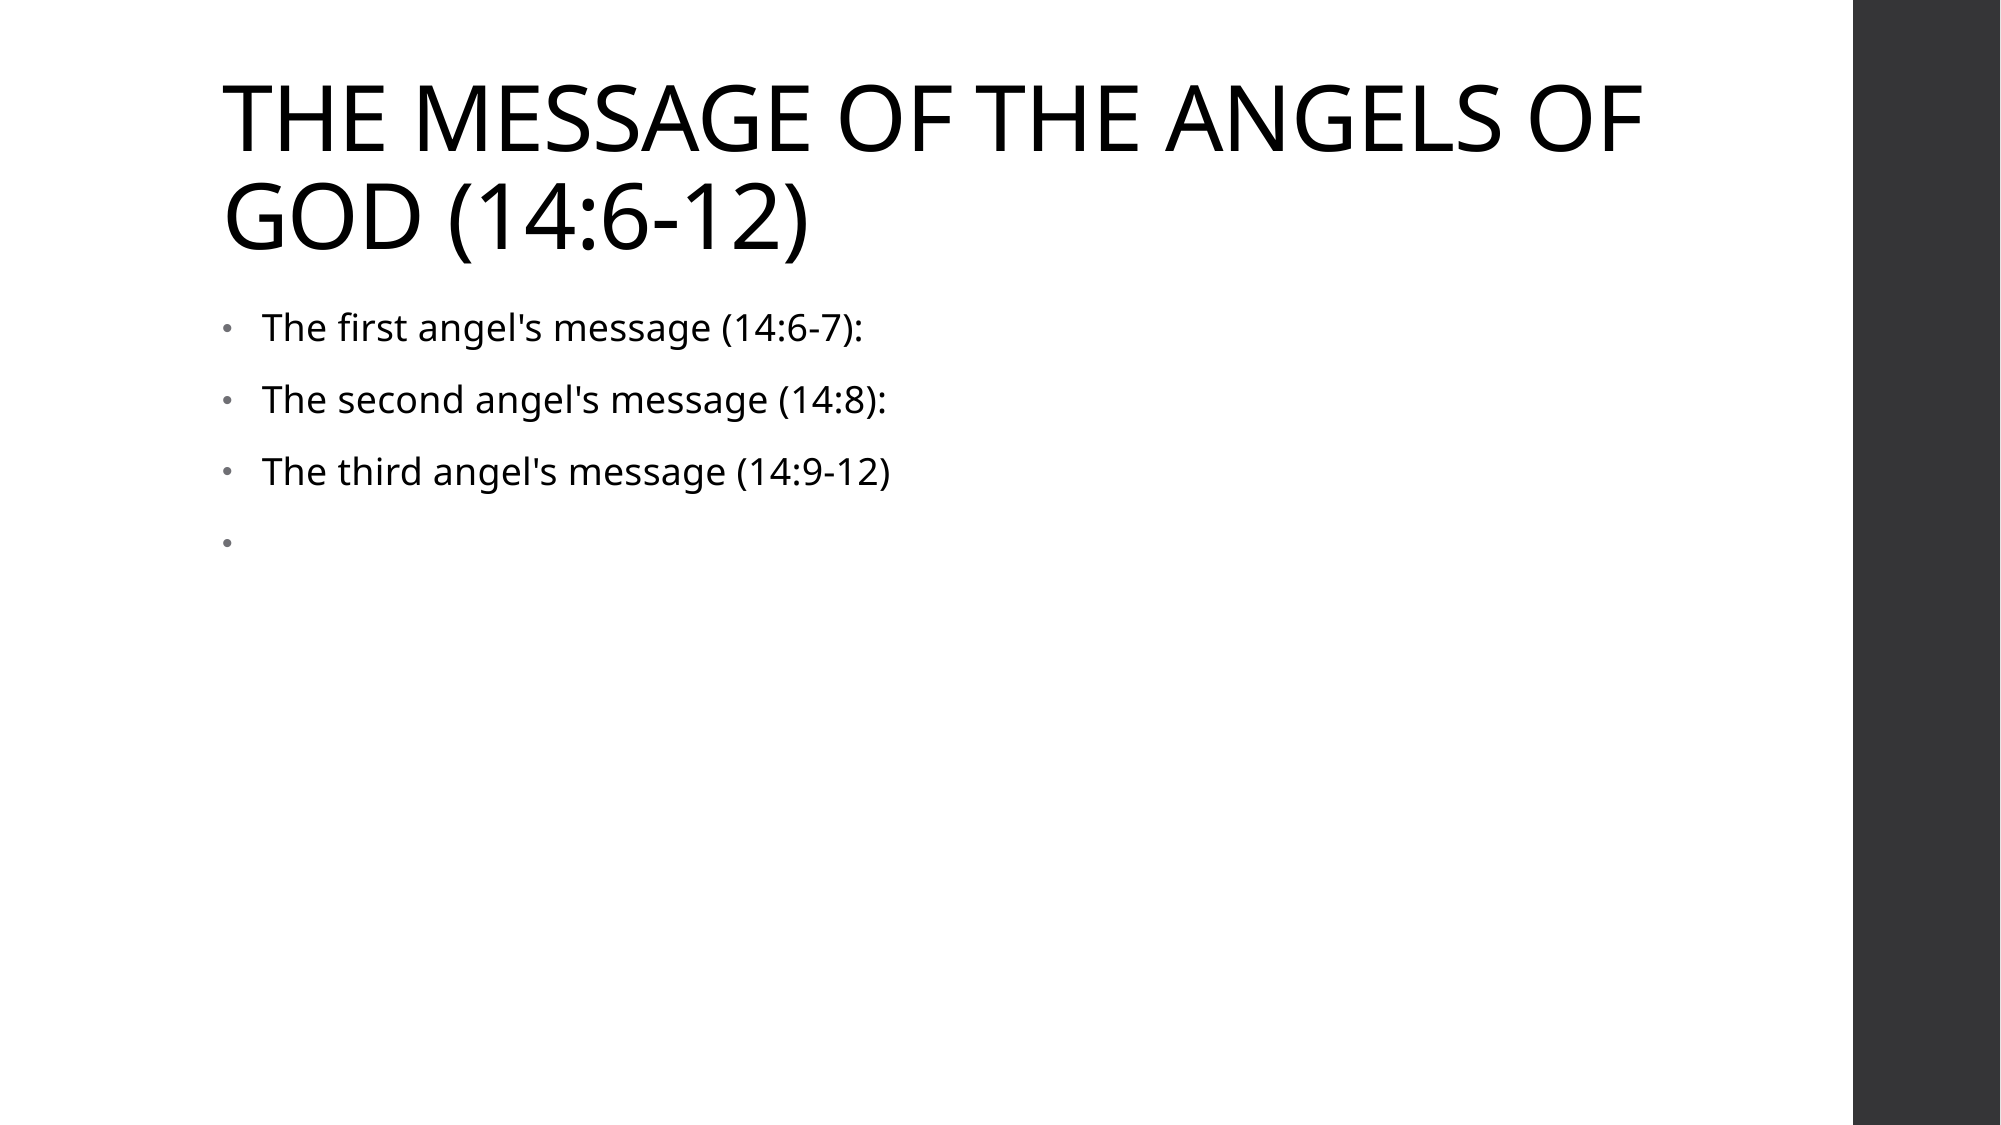

# THE MESSAGE OF THE ANGELS OF GOD (14:6-12)
 The first angel's message (14:6-7):
 The second angel's message (14:8):
 The third angel's message (14:9-12)